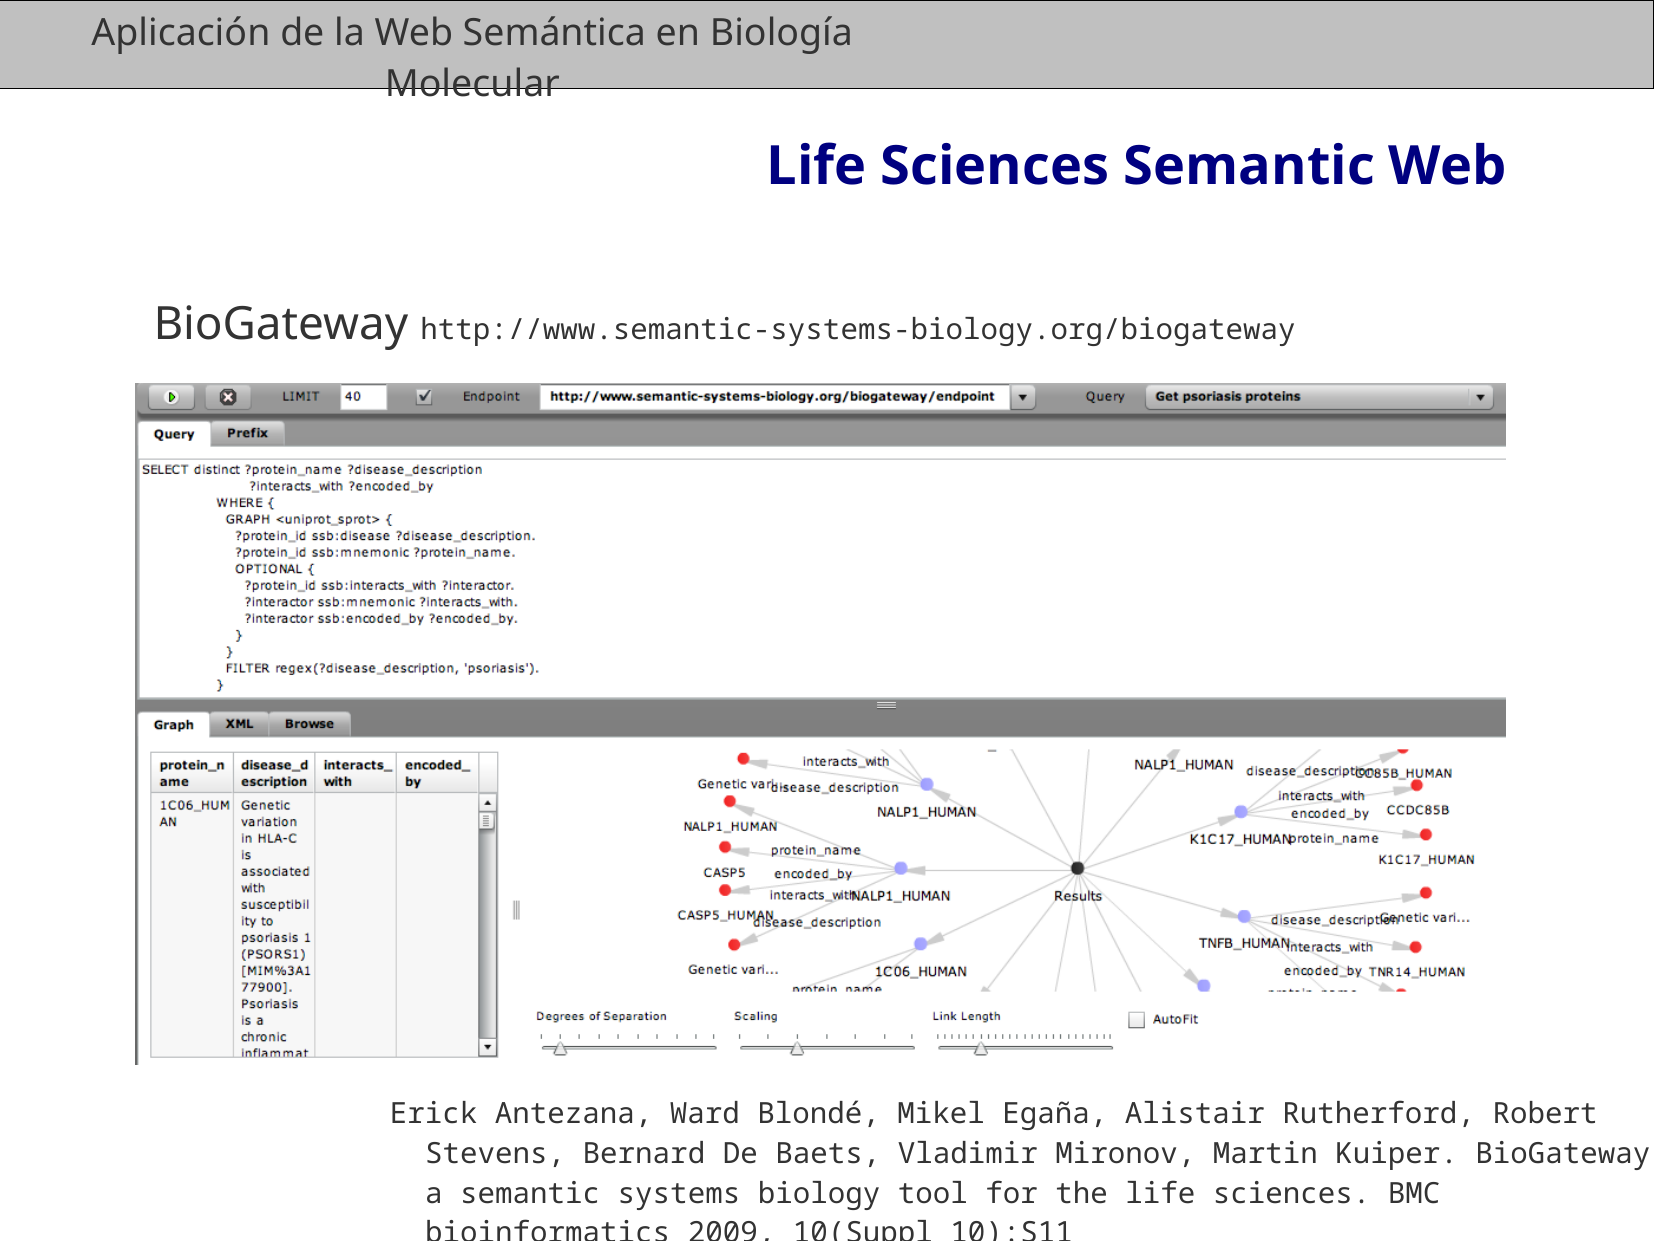

Aplicación de la Web Semántica en Biología Molecular
Life Sciences Semantic Web
# BioGateway http://www.semantic-systems-biology.org/biogateway
Erick Antezana, Ward Blondé, Mikel Egaña, Alistair Rutherford, Robert Stevens, Bernard De Baets, Vladimir Mironov, Martin Kuiper. BioGateway: a semantic systems biology tool for the life sciences. BMC bioinformatics 2009, 10(Suppl 10):S11